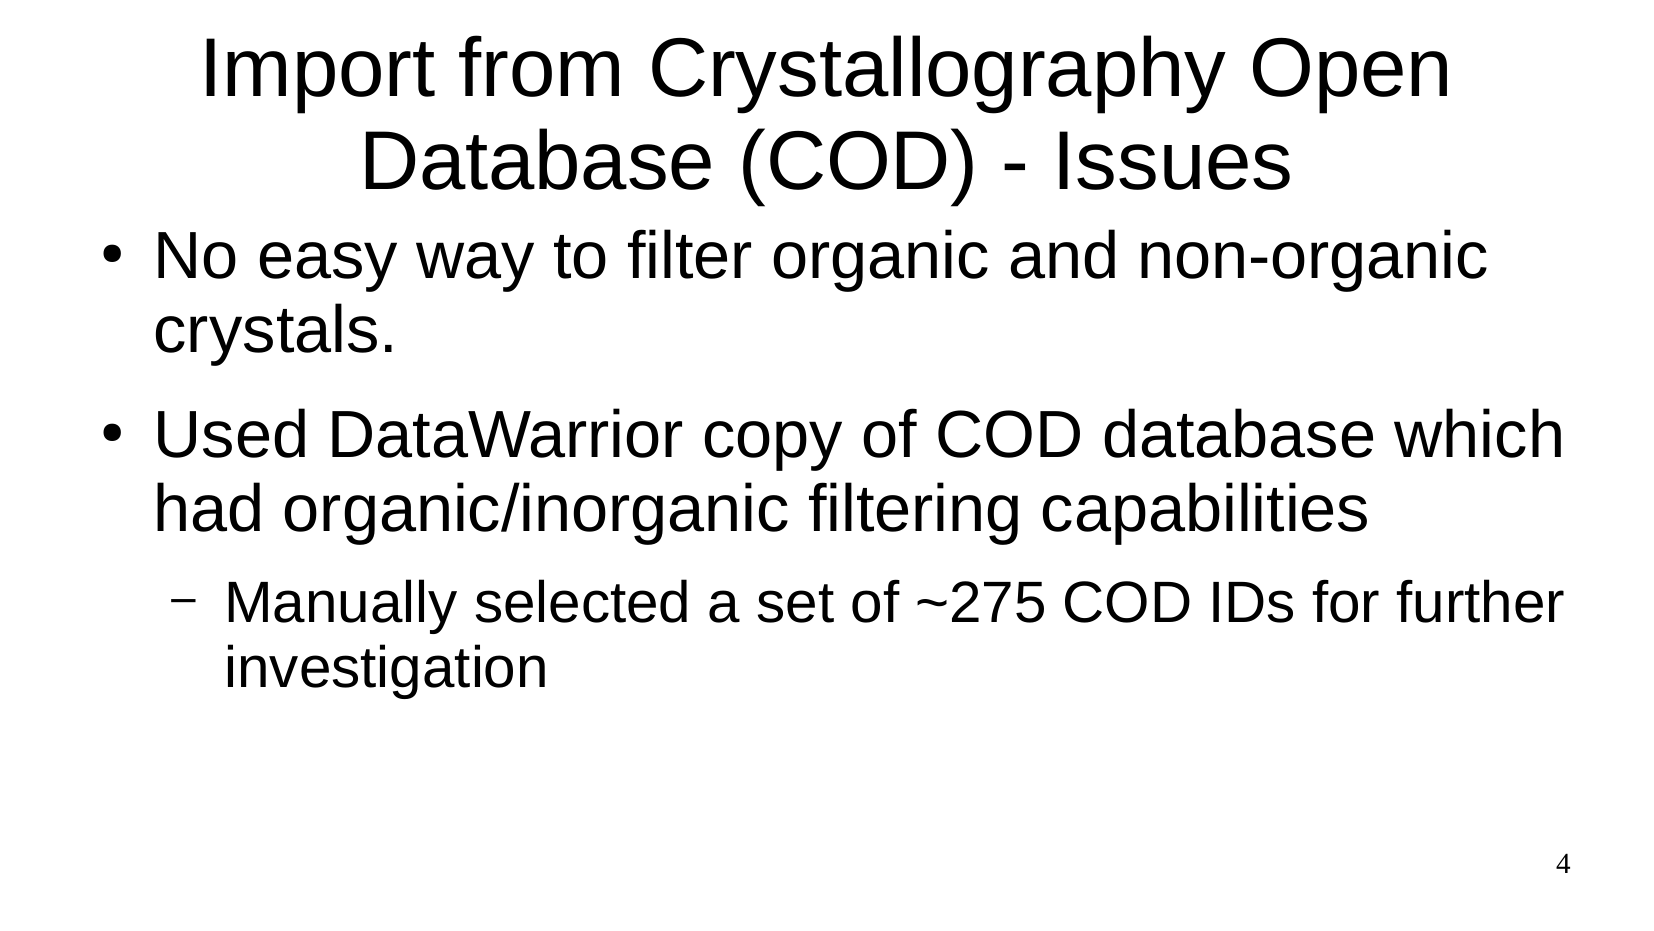

# Import from Crystallography Open Database (COD) - Issues
No easy way to filter organic and non-organic crystals.
Used DataWarrior copy of COD database which had organic/inorganic filtering capabilities
Manually selected a set of ~275 COD IDs for further investigation
4